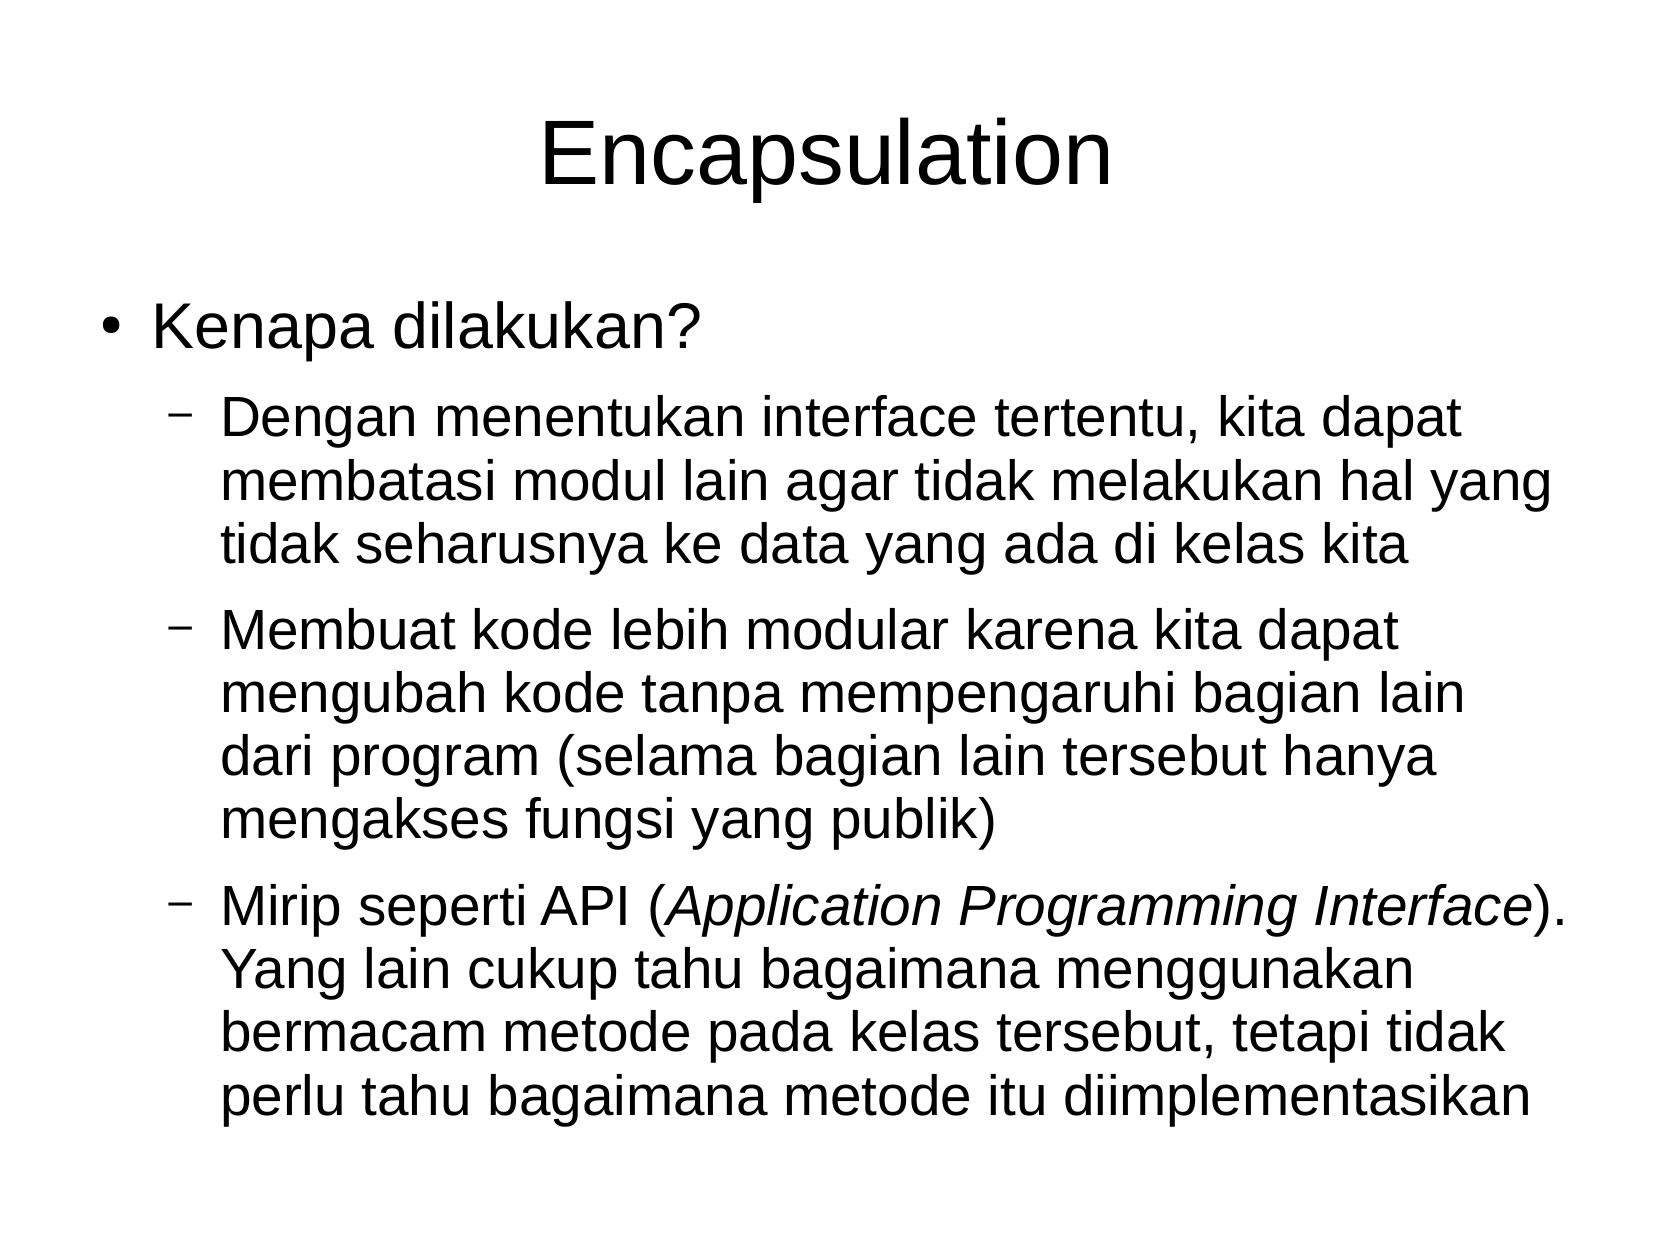

# Encapsulation
Kenapa dilakukan?
Dengan menentukan interface tertentu, kita dapat membatasi modul lain agar tidak melakukan hal yang tidak seharusnya ke data yang ada di kelas kita
Membuat kode lebih modular karena kita dapat mengubah kode tanpa mempengaruhi bagian lain dari program (selama bagian lain tersebut hanya mengakses fungsi yang publik)
Mirip seperti API (Application Programming Interface). Yang lain cukup tahu bagaimana menggunakan bermacam metode pada kelas tersebut, tetapi tidak perlu tahu bagaimana metode itu diimplementasikan